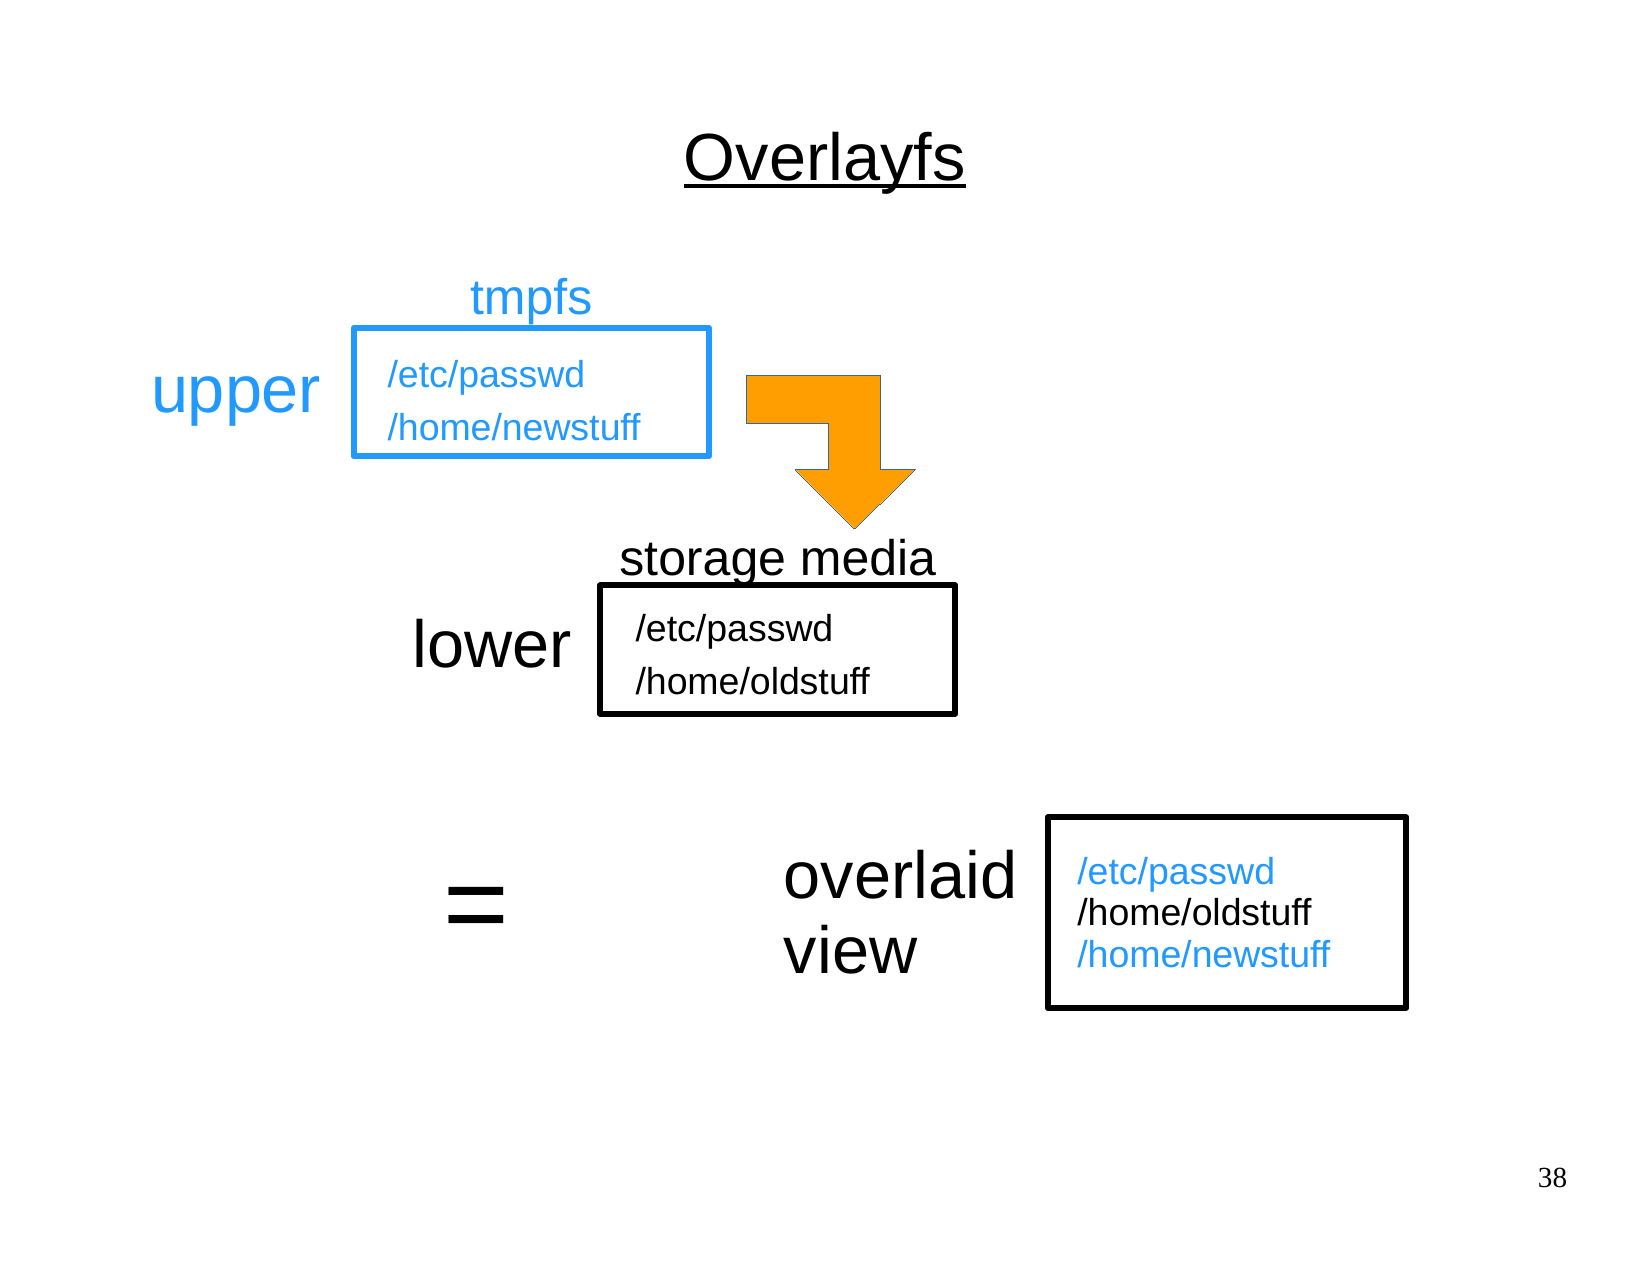

# Overlayfs
tmpfs
/etc/passwd
/home/newstuff
upper
storage media
/etc/passwd
/home/oldstuff
lower
overlaid
view
/etc/passwd
/home/oldstuff
/home/newstuff
=
38